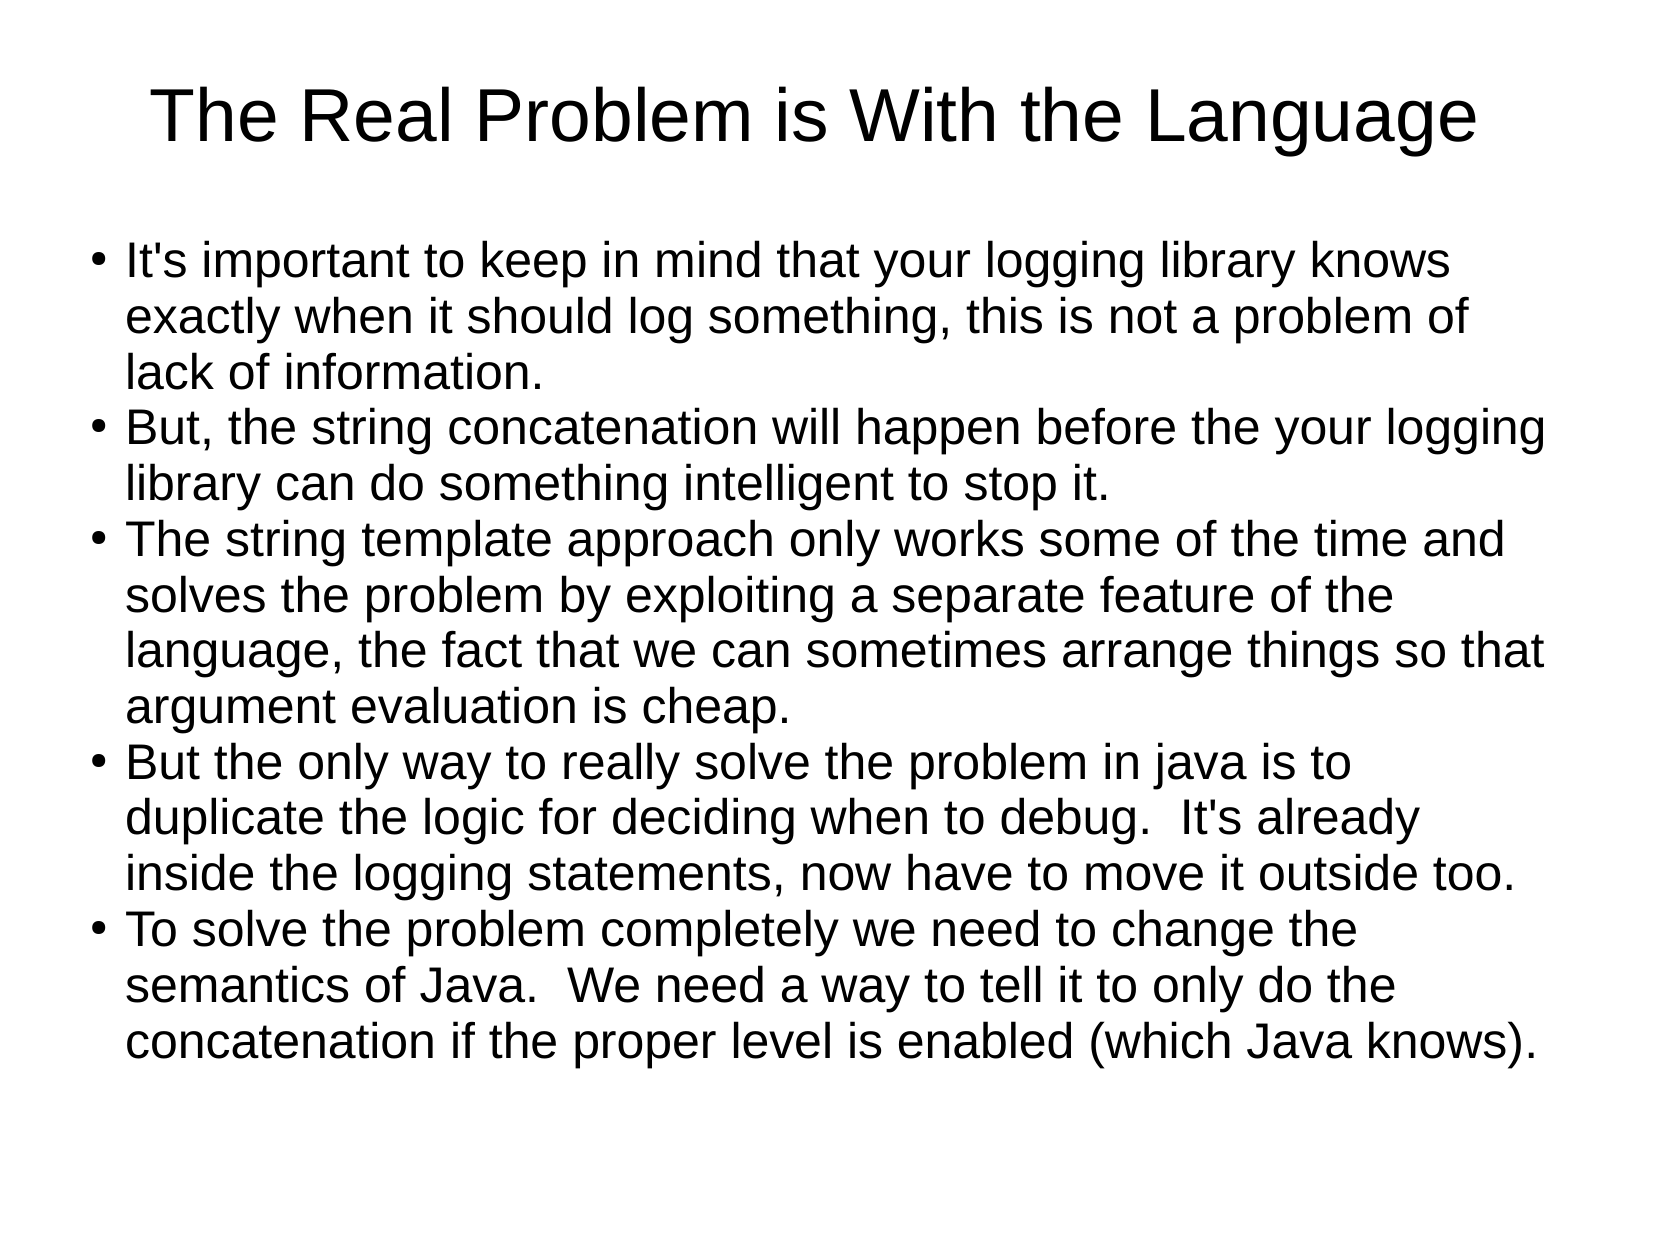

The Real Problem is With the Language
It's important to keep in mind that your logging library knows exactly when it should log something, this is not a problem of lack of information.
But, the string concatenation will happen before the your logging library can do something intelligent to stop it.
The string template approach only works some of the time and solves the problem by exploiting a separate feature of the language, the fact that we can sometimes arrange things so that argument evaluation is cheap.
But the only way to really solve the problem in java is to duplicate the logic for deciding when to debug. It's already inside the logging statements, now have to move it outside too.
To solve the problem completely we need to change the semantics of Java. We need a way to tell it to only do the concatenation if the proper level is enabled (which Java knows).